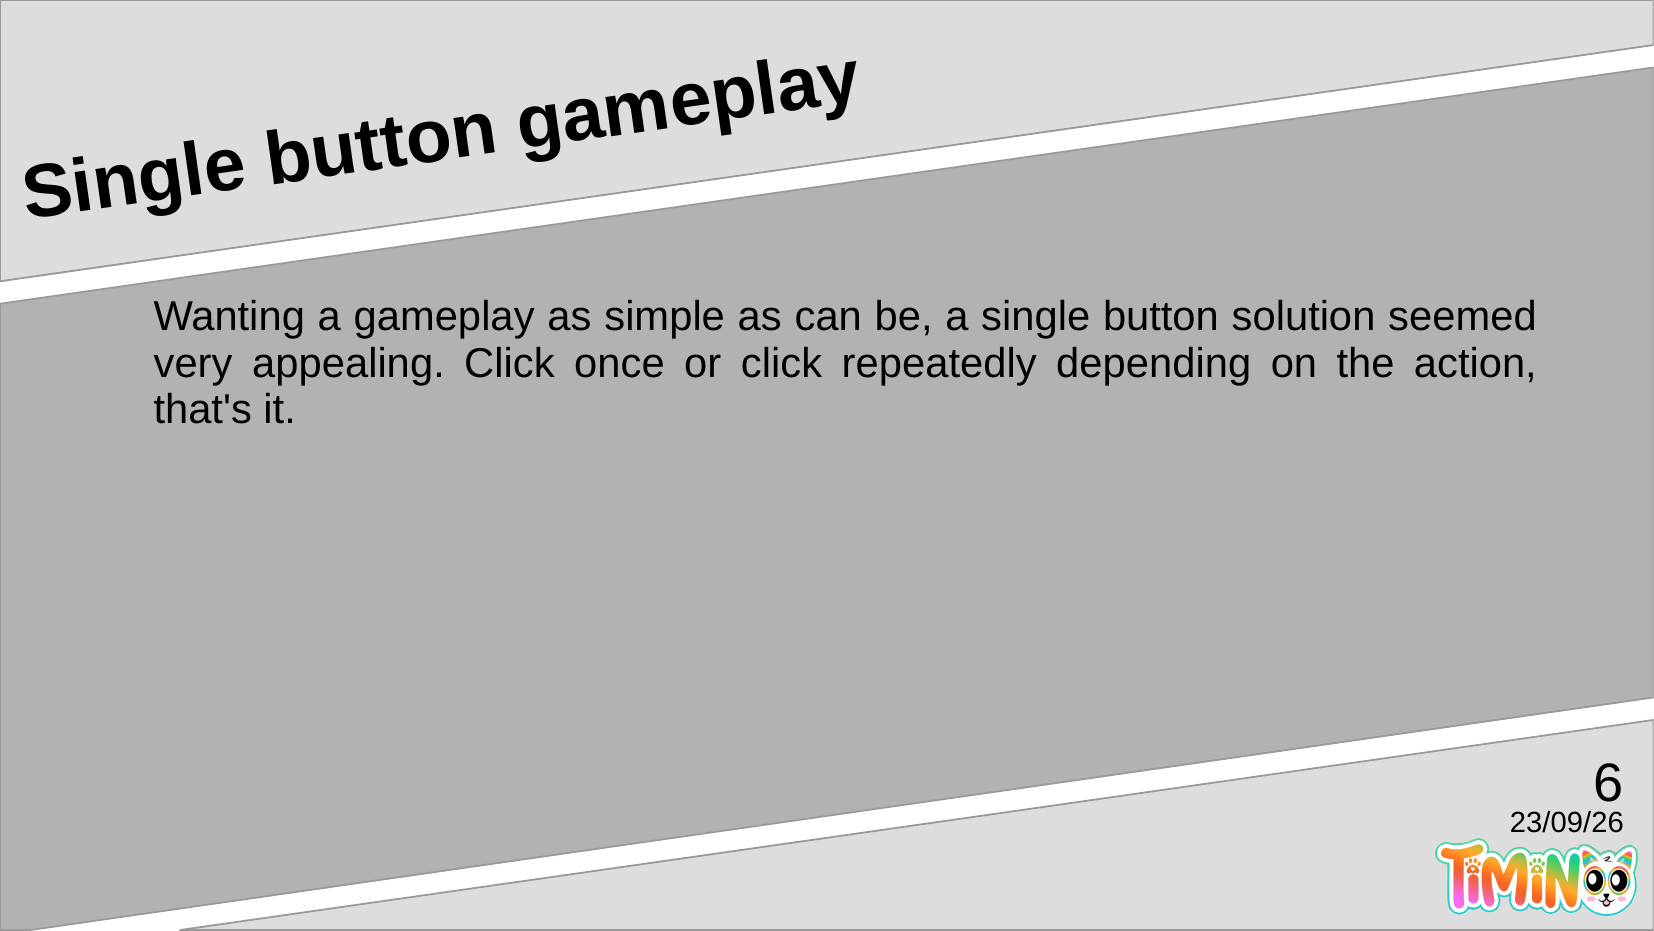

# Single button gameplay
Wanting a gameplay as simple as can be, a single button solution seemed very appealing. Click once or click repeatedly depending on the action, that's it.
6